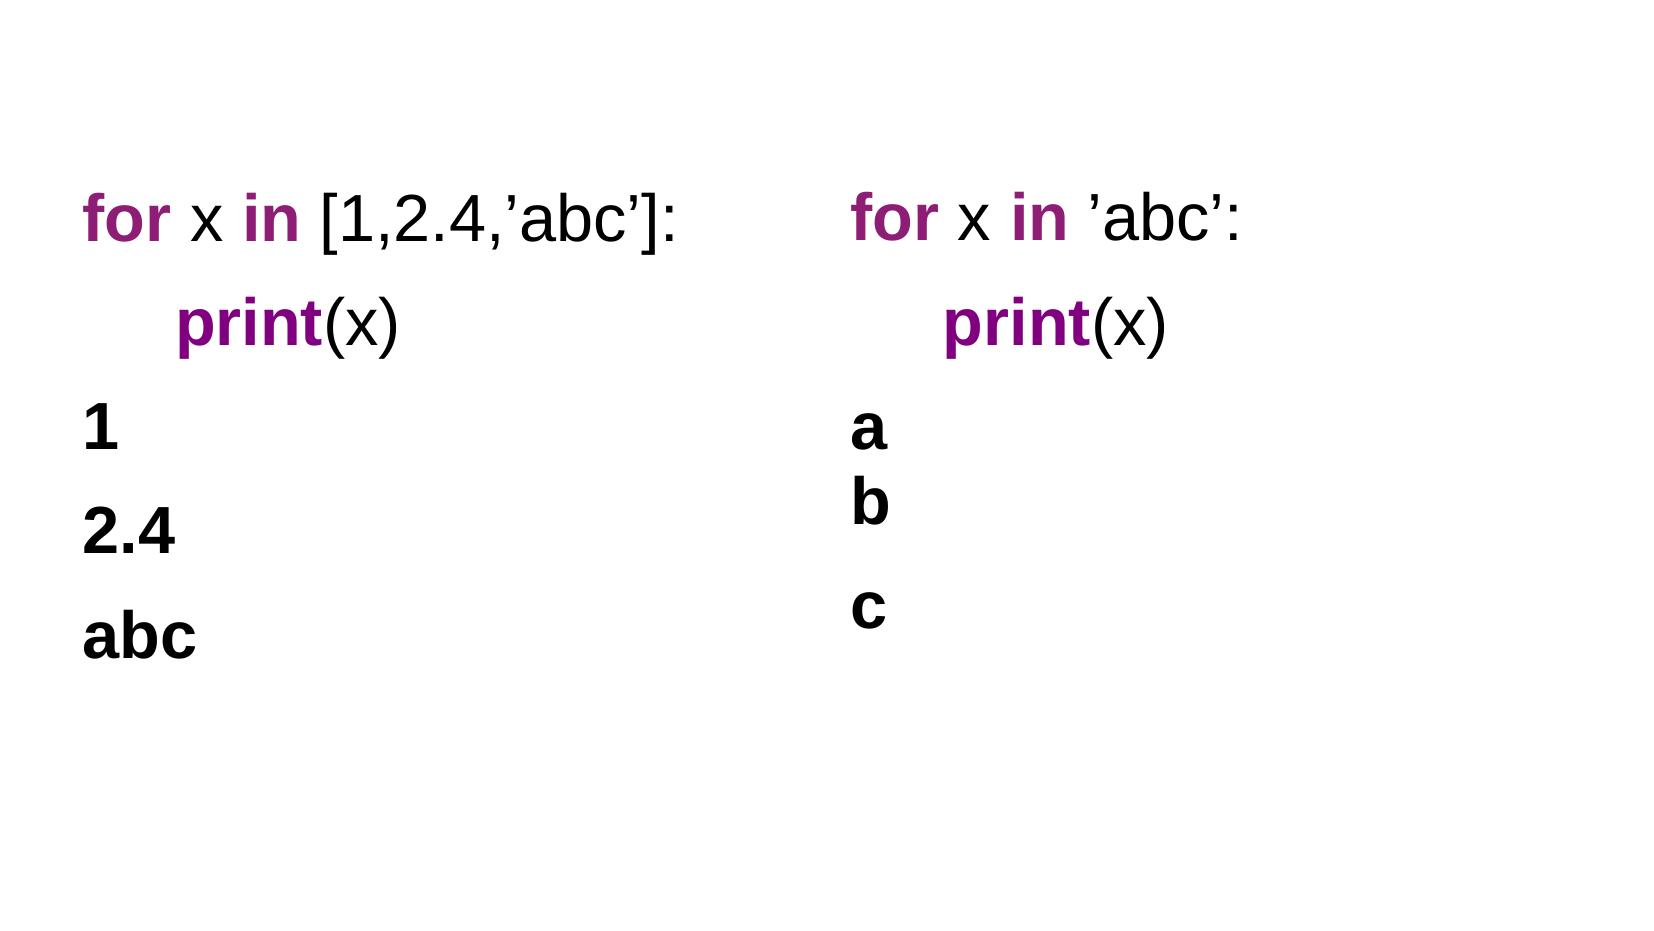

for x in ’abc’:
 print(x)
a
b
c
# for x in [1,2.4,’abc’]:
 print(x)
1
2.4
abc